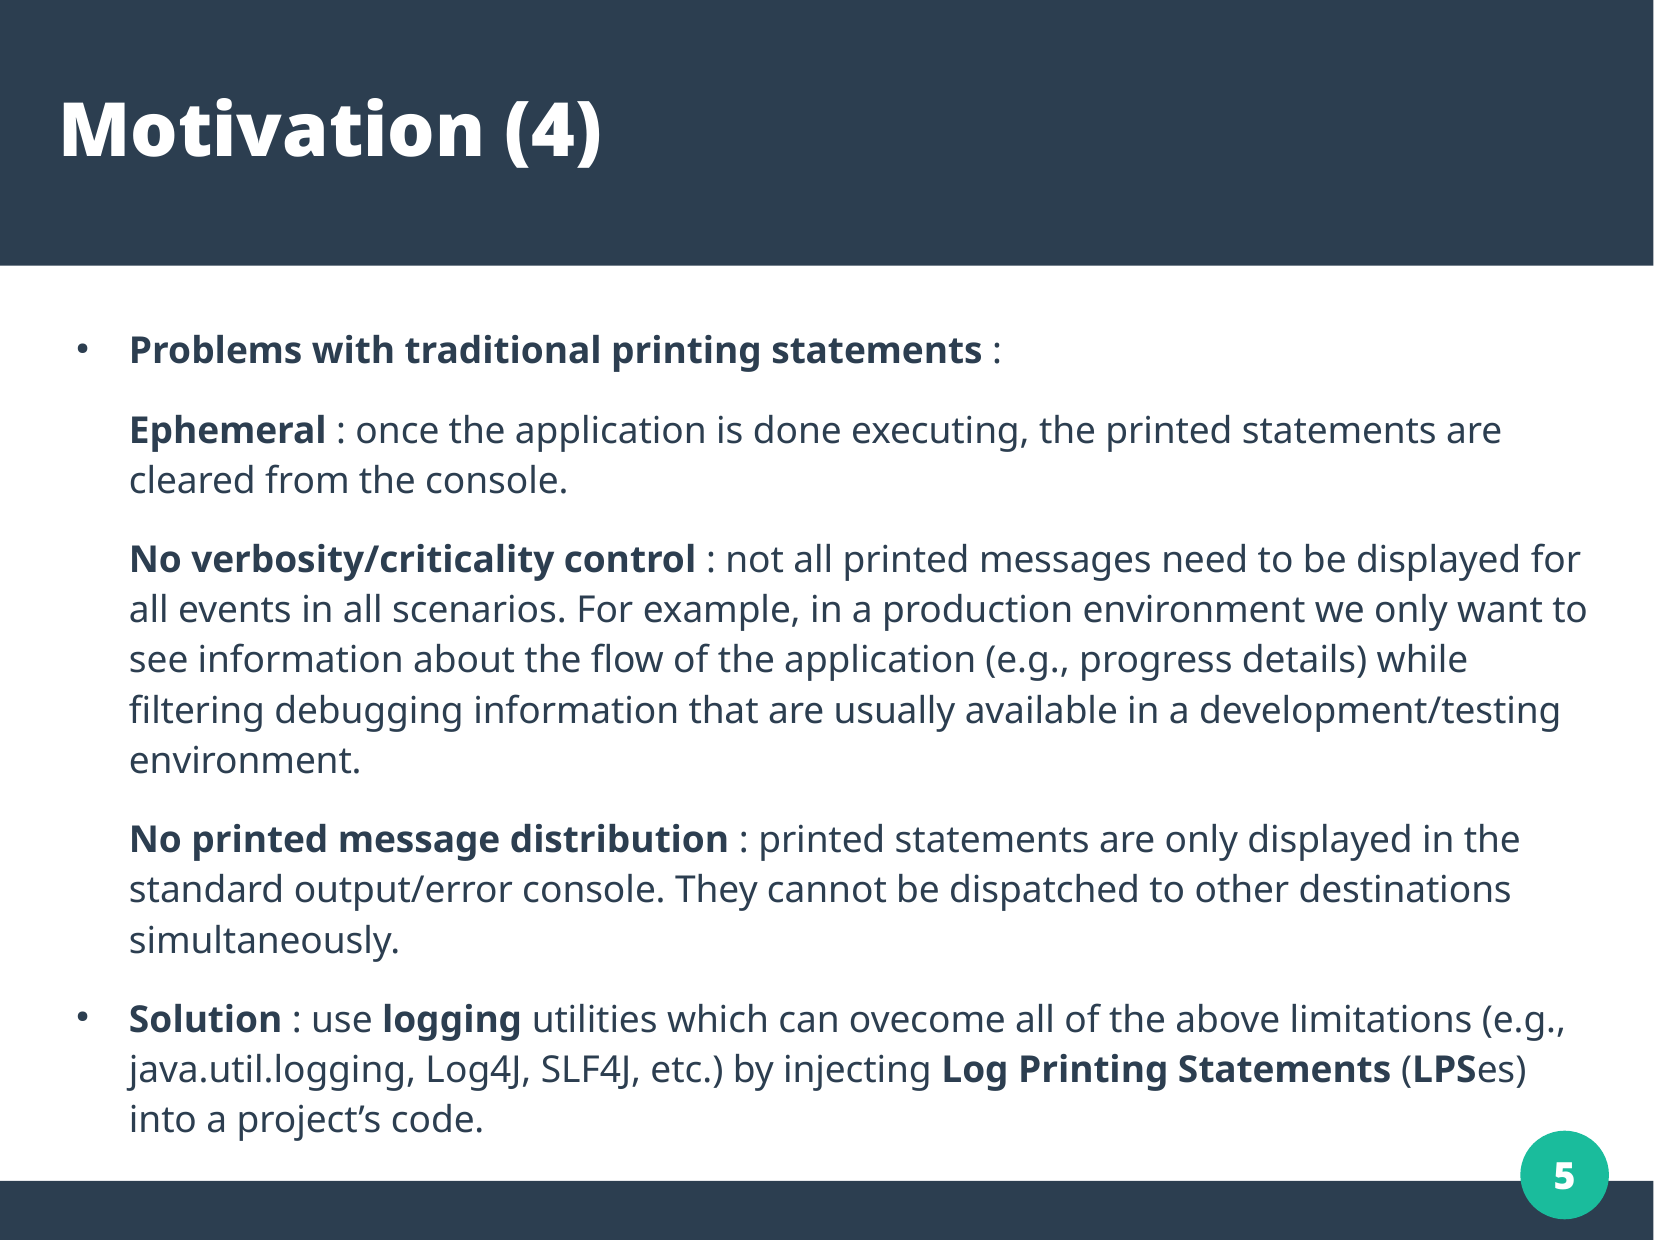

# Motivation (4)
Problems with traditional printing statements :
Ephemeral : once the application is done executing, the printed statements are cleared from the console.
No verbosity/criticality control : not all printed messages need to be displayed for all events in all scenarios. For example, in a production environment we only want to see information about the flow of the application (e.g., progress details) while filtering debugging information that are usually available in a development/testing environment.
No printed message distribution : printed statements are only displayed in the standard output/error console. They cannot be dispatched to other destinations simultaneously.
Solution : use logging utilities which can ovecome all of the above limitations (e.g., java.util.logging, Log4J, SLF4J, etc.) by injecting Log Printing Statements (LPSes) into a project’s code.
5